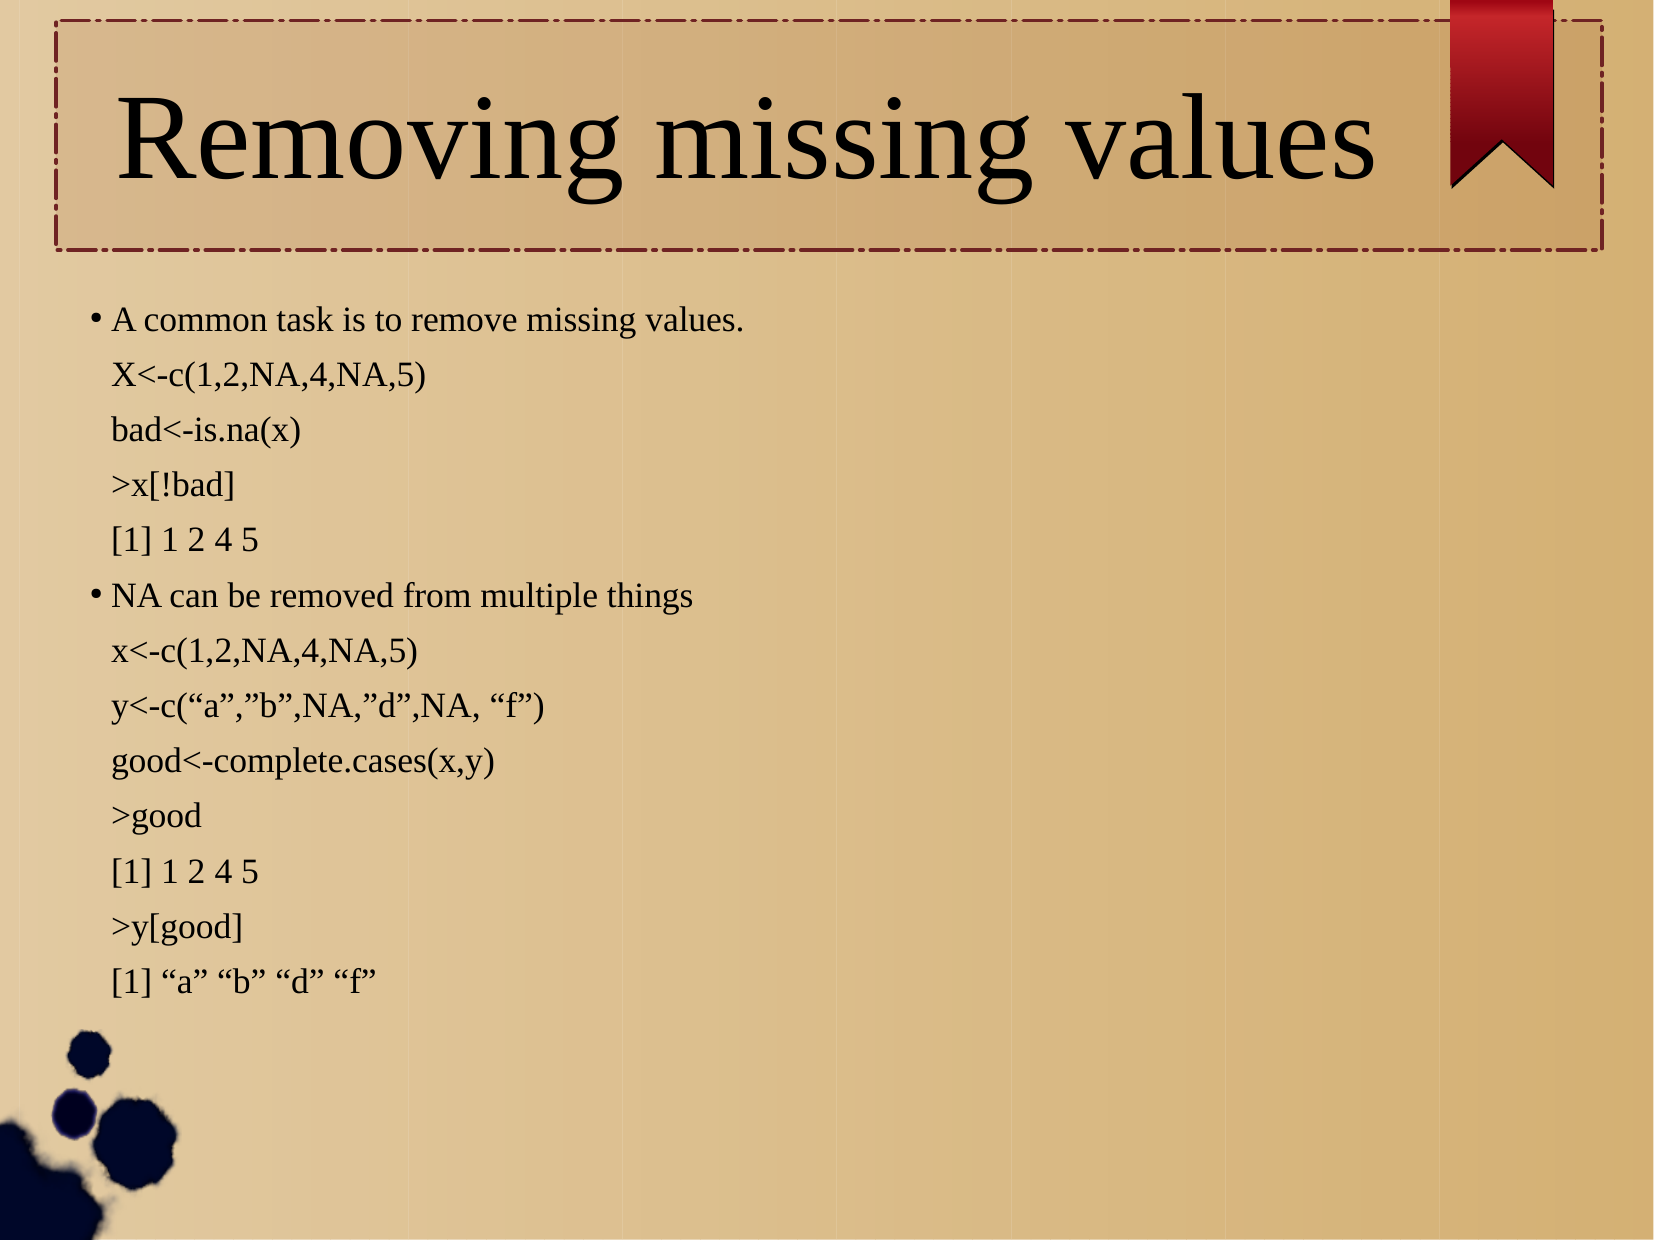

# Removing missing values
A common task is to remove missing values.
X<-c(1,2,NA,4,NA,5)
bad<-is.na(x)
>x[!bad]
[1] 1 2 4 5
NA can be removed from multiple things
x<-c(1,2,NA,4,NA,5)
y<-c(“a”,”b”,NA,”d”,NA, “f”)
good<-complete.cases(x,y)
>good
[1] 1 2 4 5
>y[good]
[1] “a” “b” “d” “f”